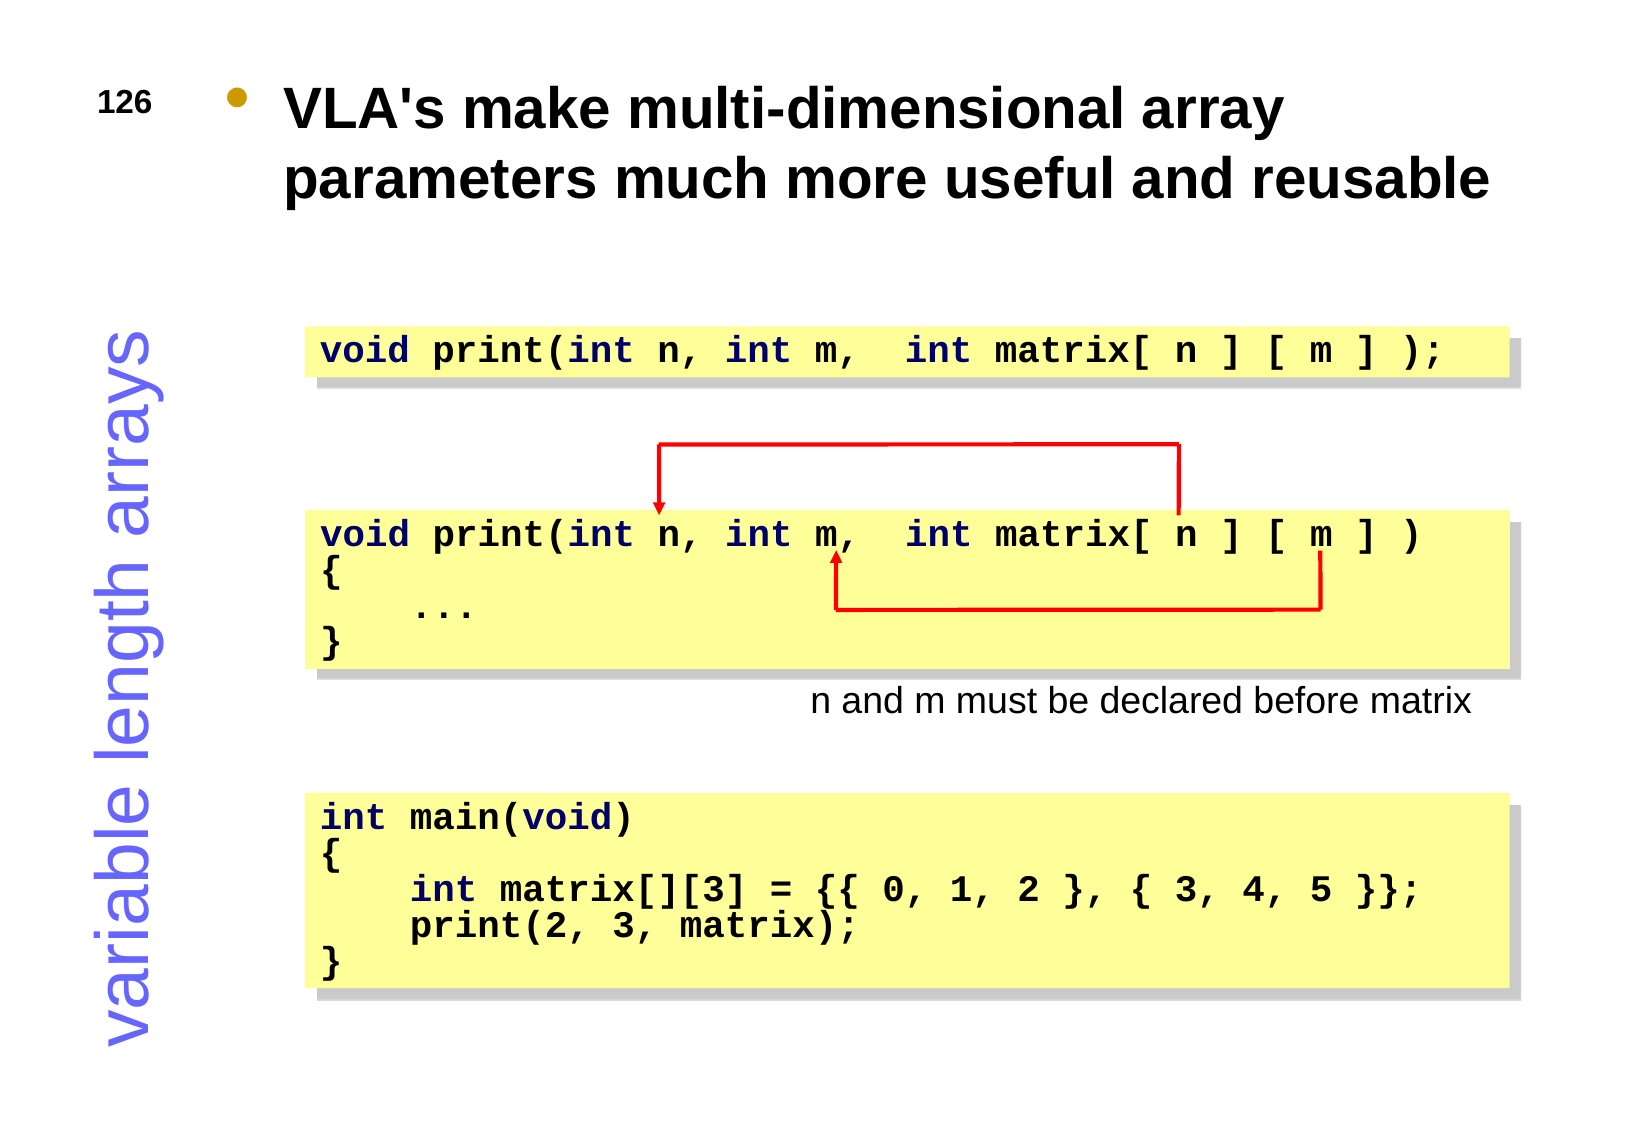

126
# VLA's make multi-dimensional array parameters much more useful and reusable
void print(int n, int m, int matrix[ n ] [ m ] );
void print(int n, int m, int matrix[ n ] [ m ] )
{
 ...
}
variable length arrays
n and m must be declared before matrix
int main(void)
{
 int matrix[][3] = {{ 0, 1, 2 }, { 3, 4, 5 }};
 print(2, 3, matrix);
}